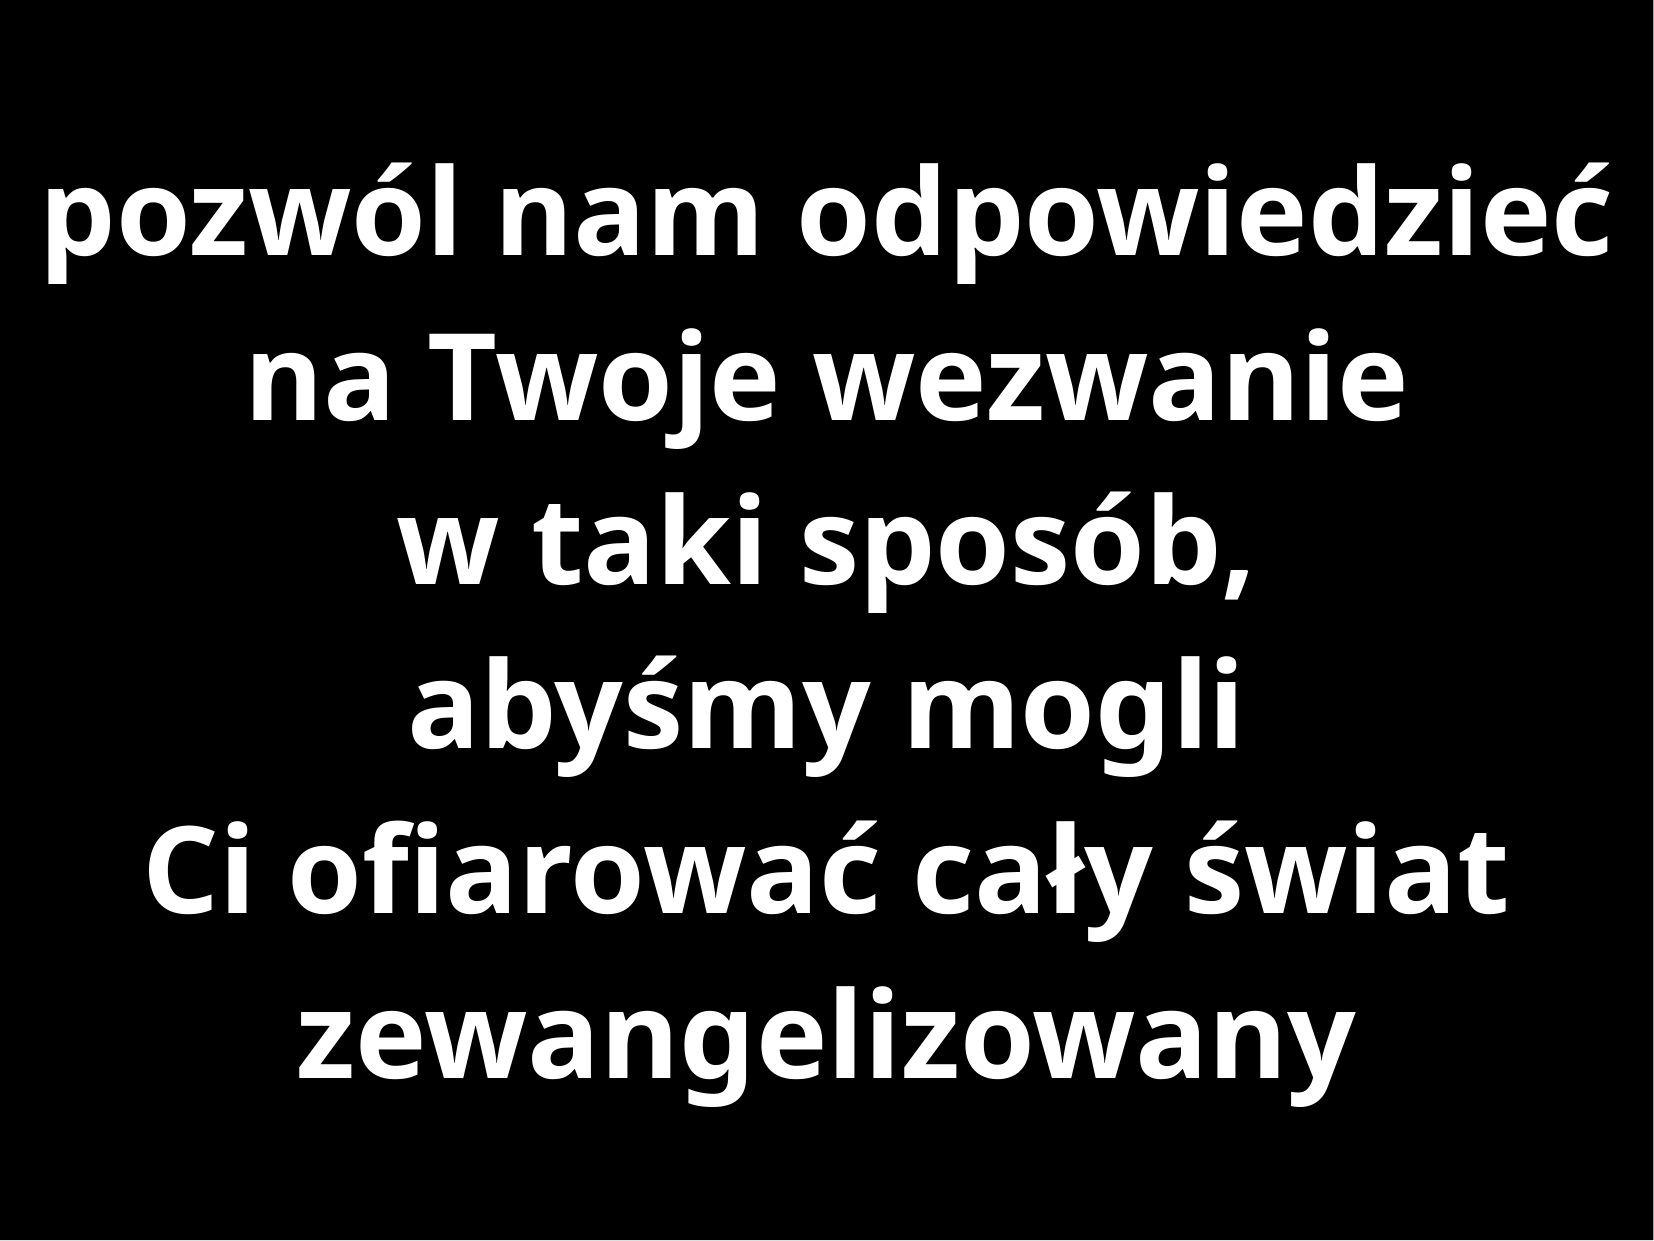

# pozwól nam odpowiedzieć na Twoje wezwanie w taki sposób, abyśmy mogli Ci ofiarować cały świat zewangelizowany